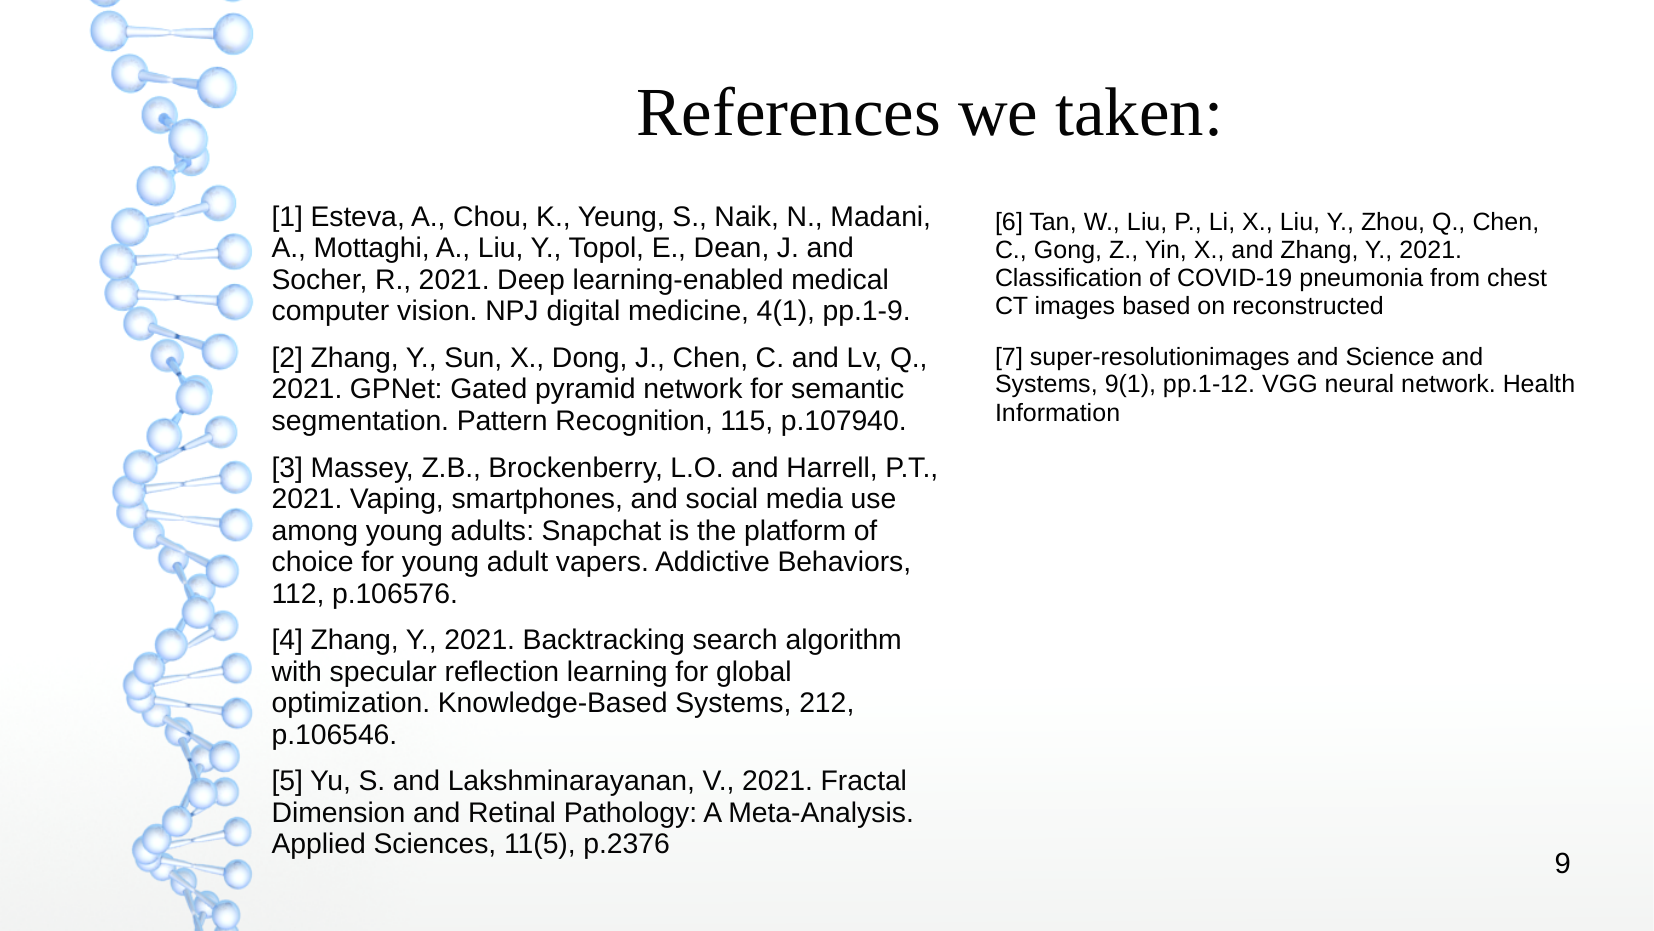

# References we taken:
[1] Esteva, A., Chou, K., Yeung, S., Naik, N., Madani, A., Mottaghi, A., Liu, Y., Topol, E., Dean, J. and Socher, R., 2021. Deep learning-enabled medical computer vision. NPJ digital medicine, 4(1), pp.1-9.
[2] Zhang, Y., Sun, X., Dong, J., Chen, C. and Lv, Q., 2021. GPNet: Gated pyramid network for semantic segmentation. Pattern Recognition, 115, p.107940.
[3] Massey, Z.B., Brockenberry, L.O. and Harrell, P.T., 2021. Vaping, smartphones, and social media use among young adults: Snapchat is the platform of choice for young adult vapers. Addictive Behaviors, 112, p.106576.
[4] Zhang, Y., 2021. Backtracking search algorithm with specular reflection learning for global optimization. Knowledge-Based Systems, 212, p.106546.
[5] Yu, S. and Lakshminarayanan, V., 2021. Fractal Dimension and Retinal Pathology: A Meta-Analysis. Applied Sciences, 11(5), p.2376
[6] Tan, W., Liu, P., Li, X., Liu, Y., Zhou, Q., Chen, C., Gong, Z., Yin, X., and Zhang, Y., 2021. Classification of COVID-19 pneumonia from chest CT images based on reconstructed
[7] super-resolutionimages and Science and Systems, 9(1), pp.1-12. VGG neural network. Health Information
9